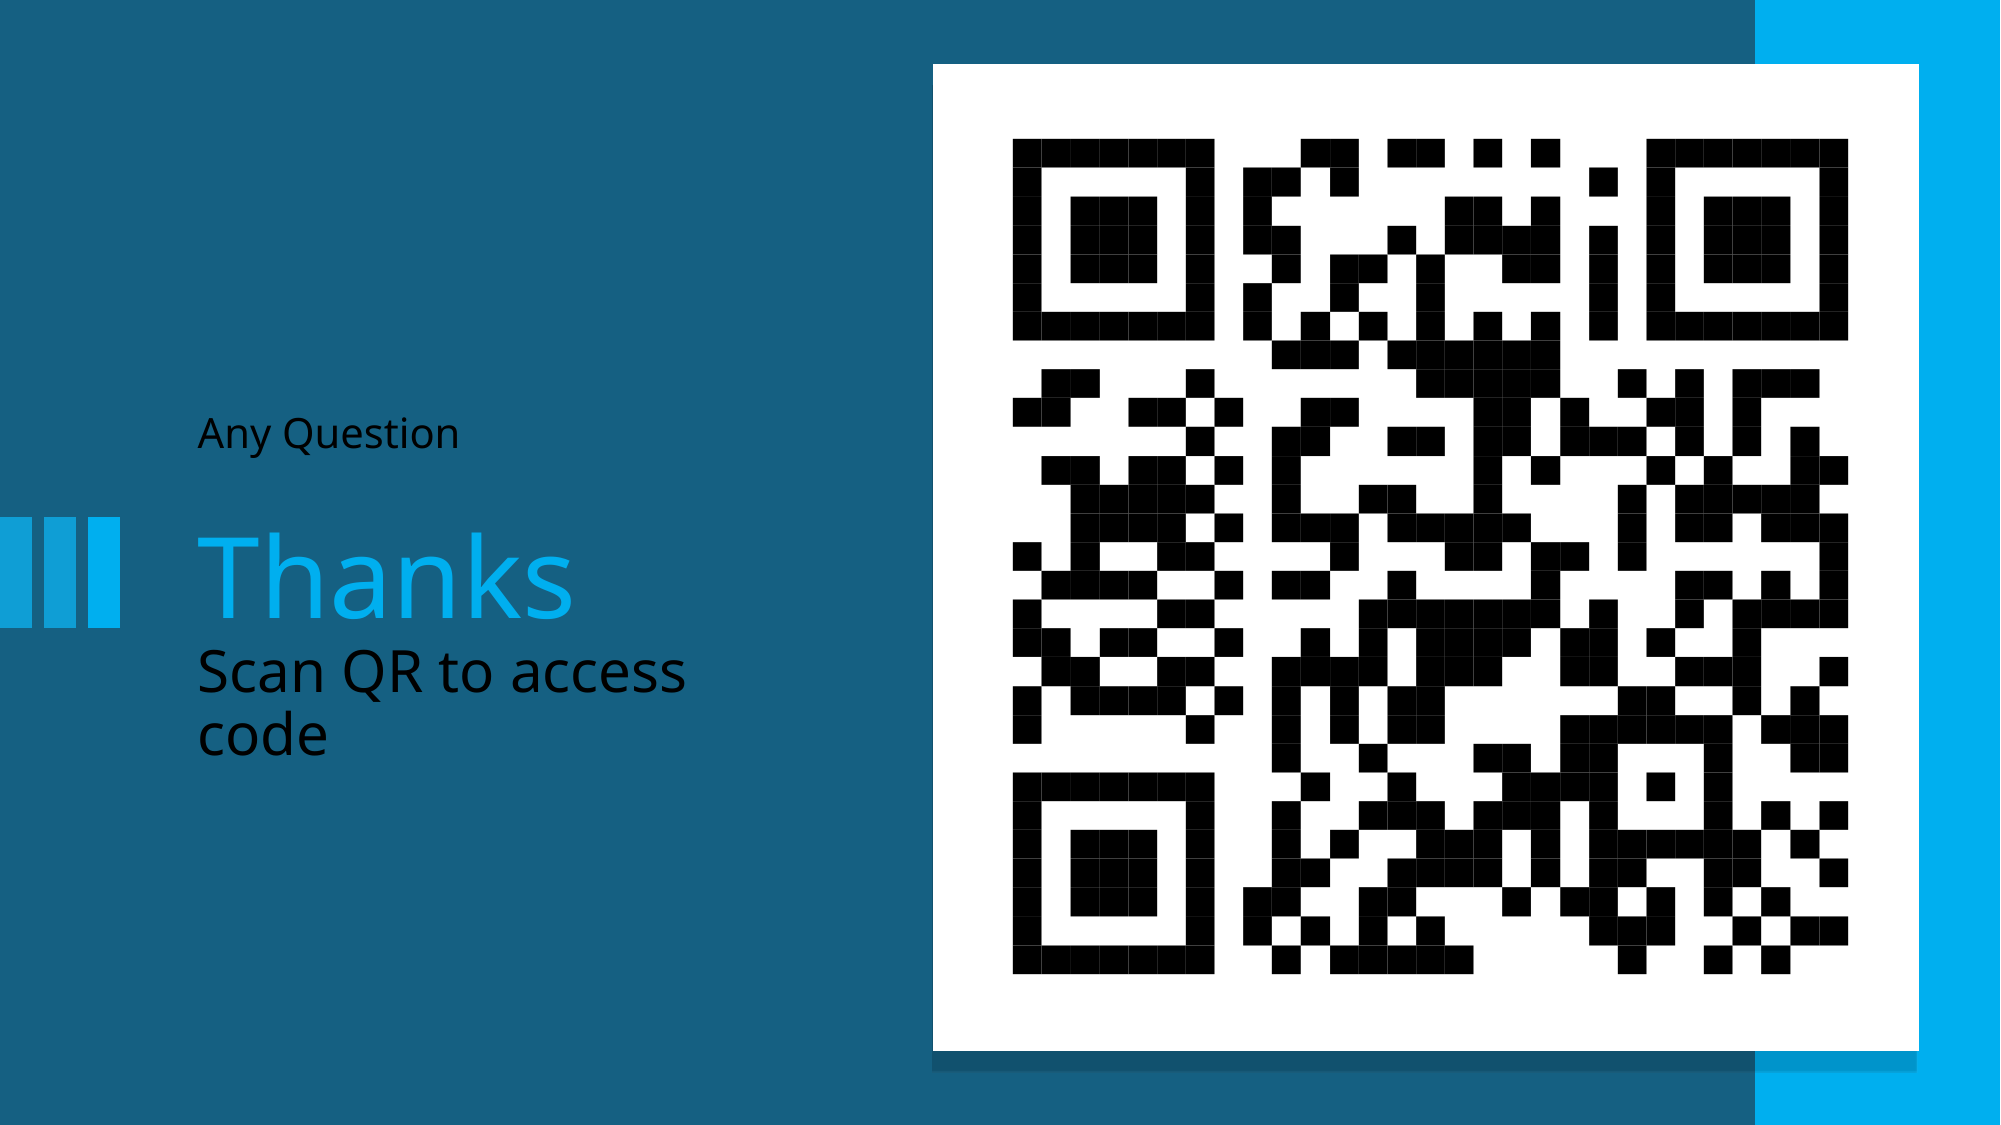

Any Question
# Thanks Scan QR to access code